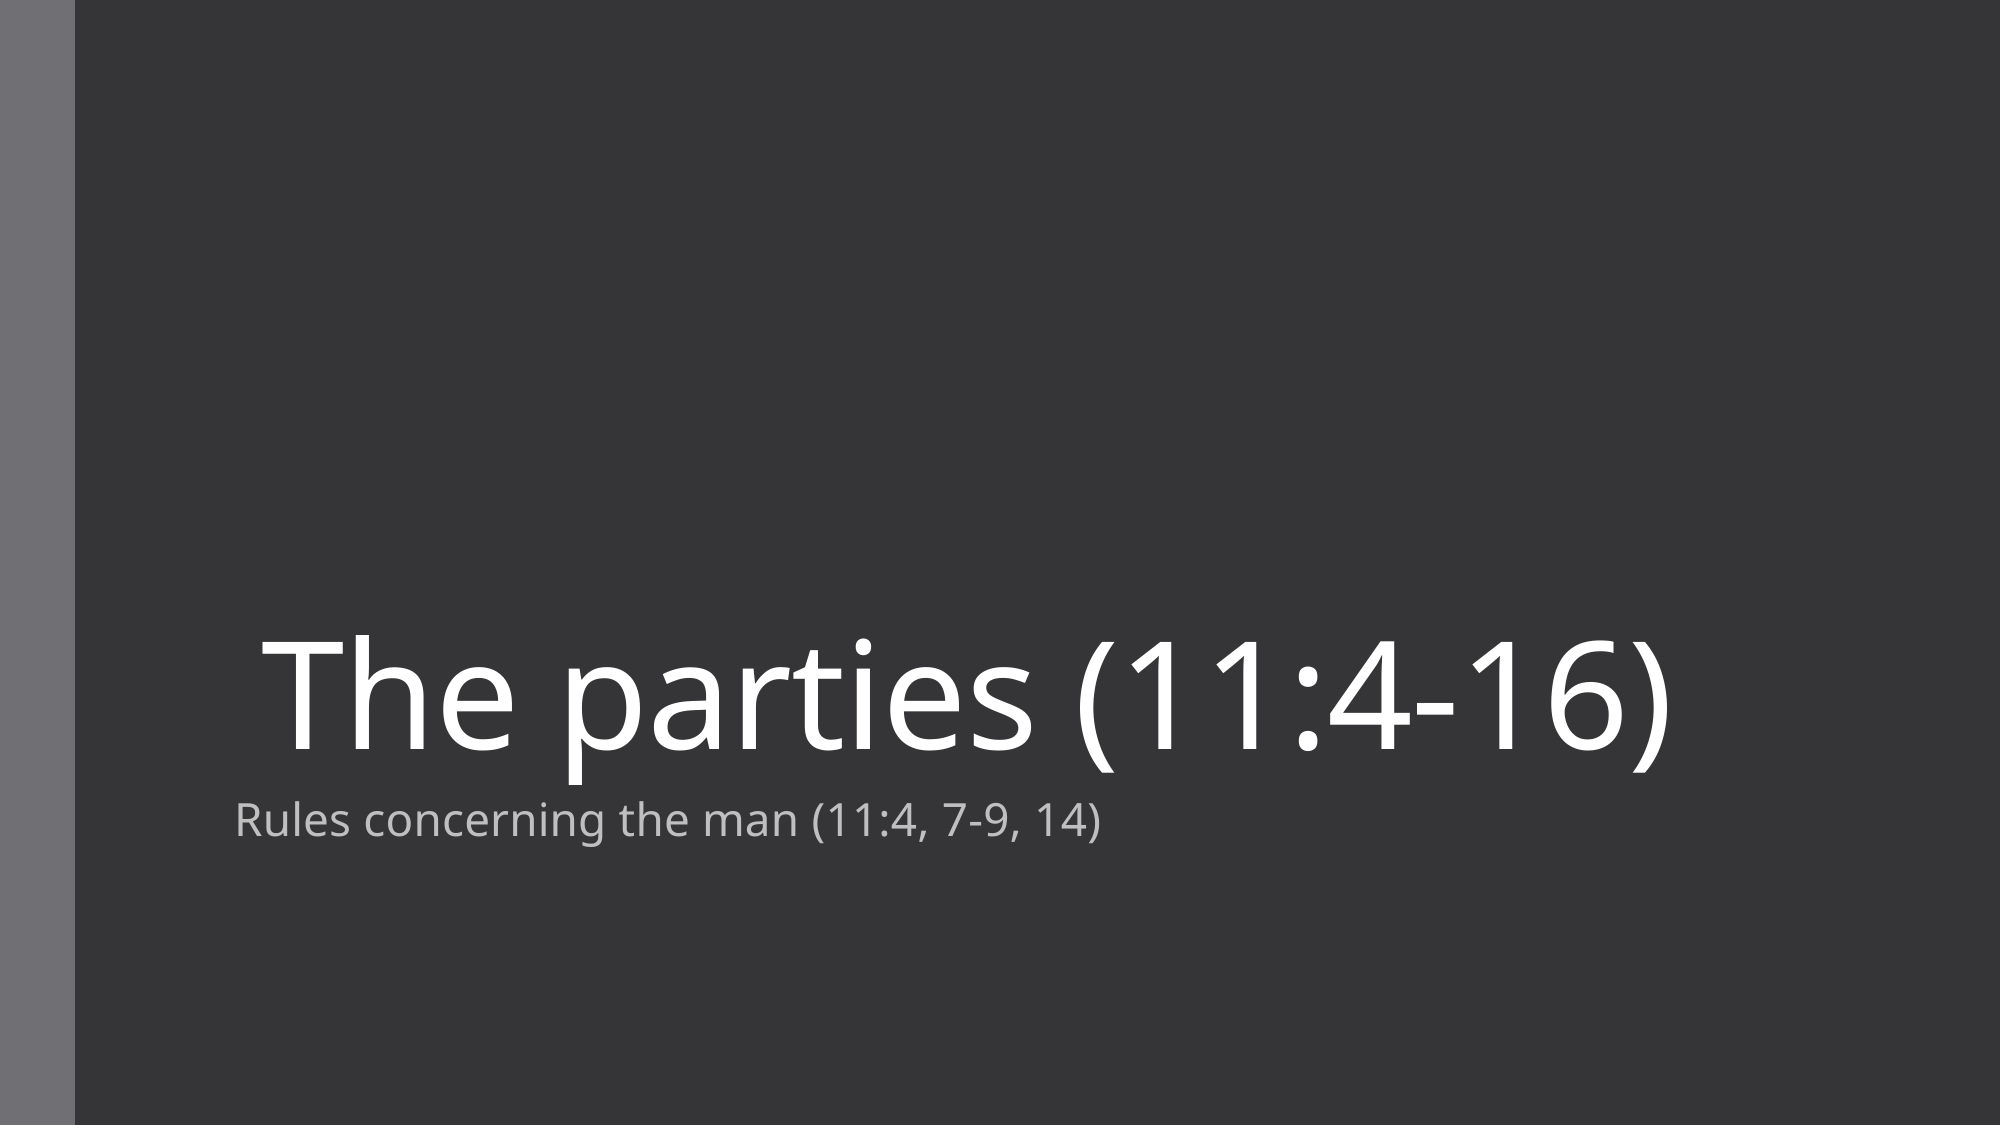

# The parties (11:4-16)
 Rules concerning the man (11:4, 7-9, 14)